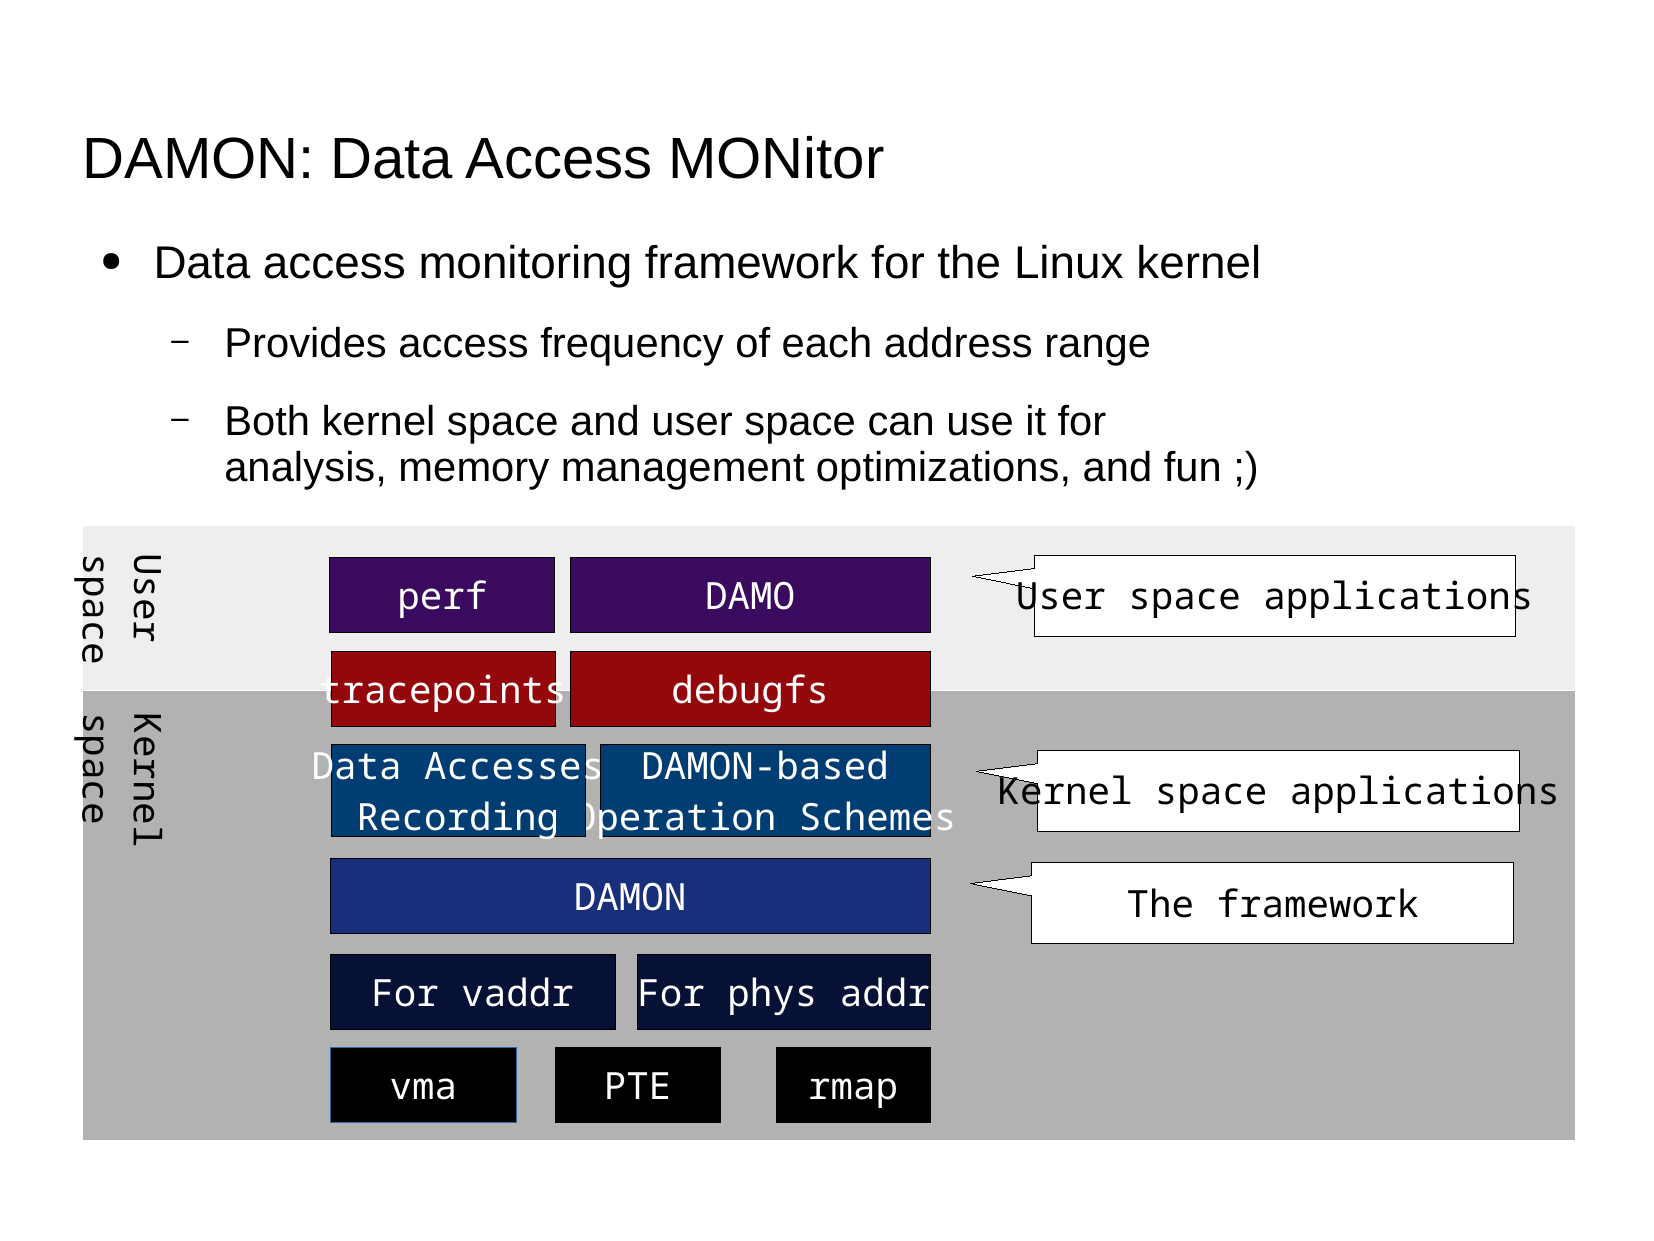

# DAMON: Data Access MONitor
Data access monitoring framework for the Linux kernel
Provides access frequency of each address range
Both kernel space and user space can use it for
analysis, memory management optimizations, and fun ;)
User space applications
perf
DAMO
User
space
tracepoints
debugfs
Data Accesses
Recording
DAMON-based
Operation Schemes
Kernel space applications
Kernel
space
DAMON
The framework
For vaddr
For phys addr
vma
PTE
rmap